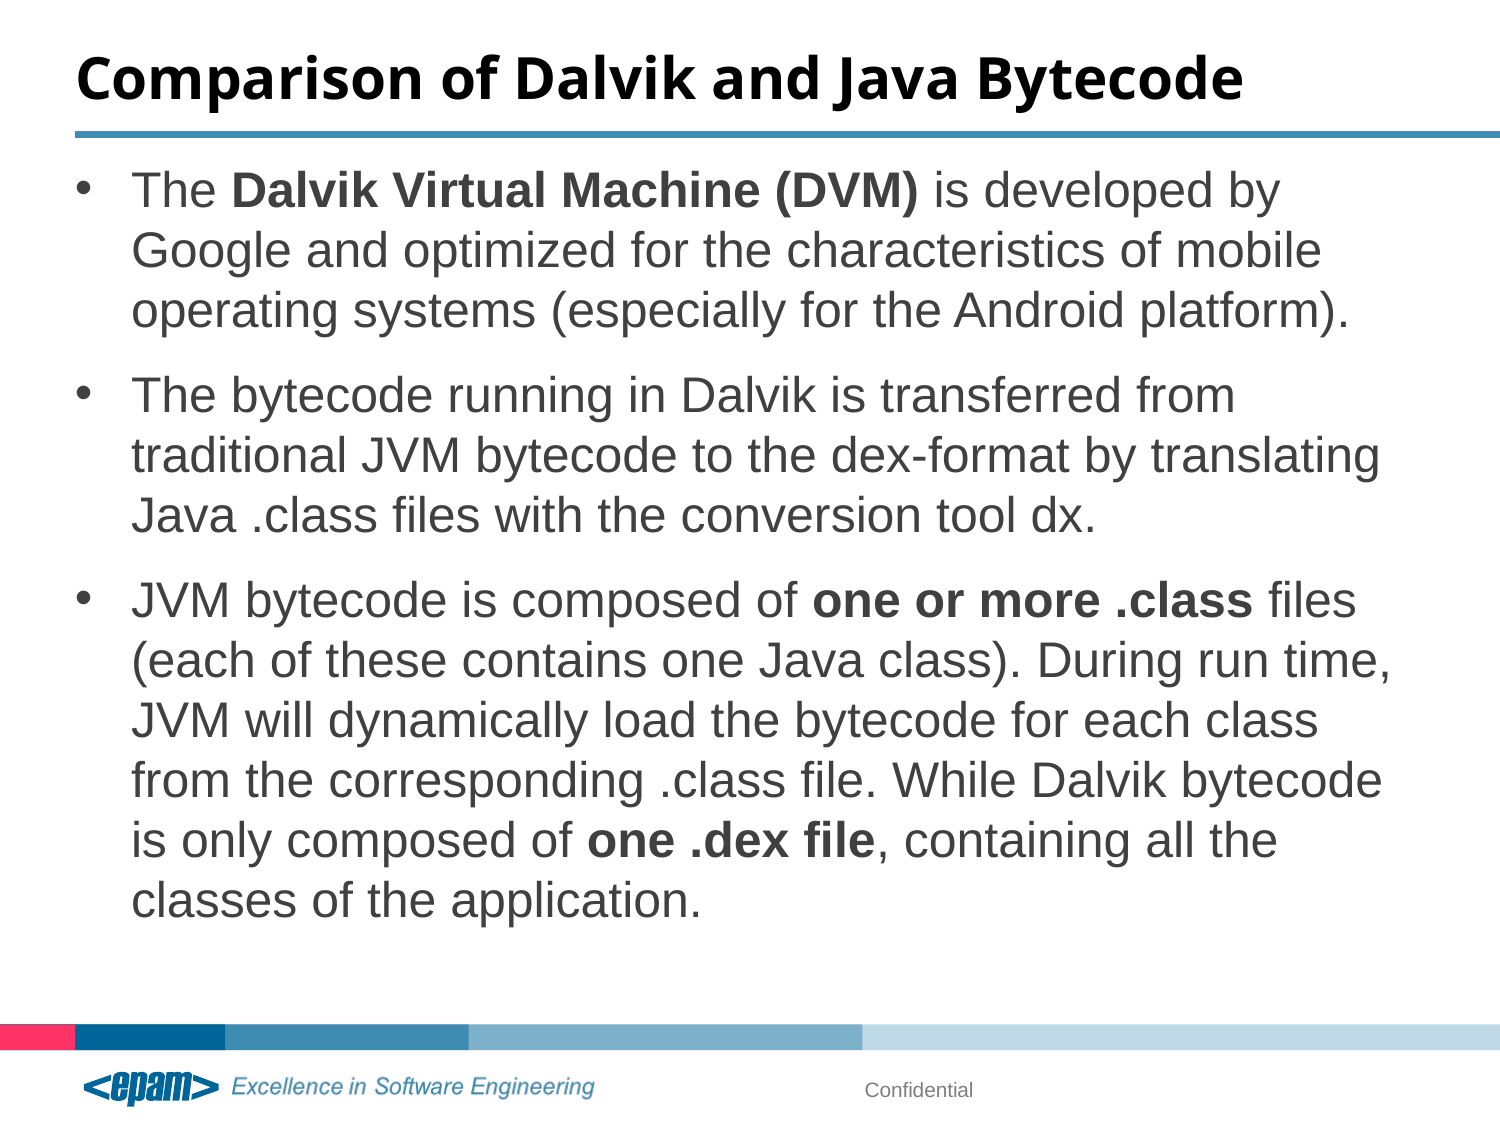

#
Comparison of Dalvik and Java Bytecode
The Dalvik Virtual Machine (DVM) is developed by Google and optimized for the characteristics of mobile operating systems (especially for the Android platform).
The bytecode running in Dalvik is transferred from traditional JVM bytecode to the dex-format by translating Java .class files with the conversion tool dx.
JVM bytecode is composed of one or more .class files (each of these contains one Java class). During run time, JVM will dynamically load the bytecode for each class from the corresponding .class file. While Dalvik bytecode is only composed of one .dex file, containing all the classes of the application.
Confidential